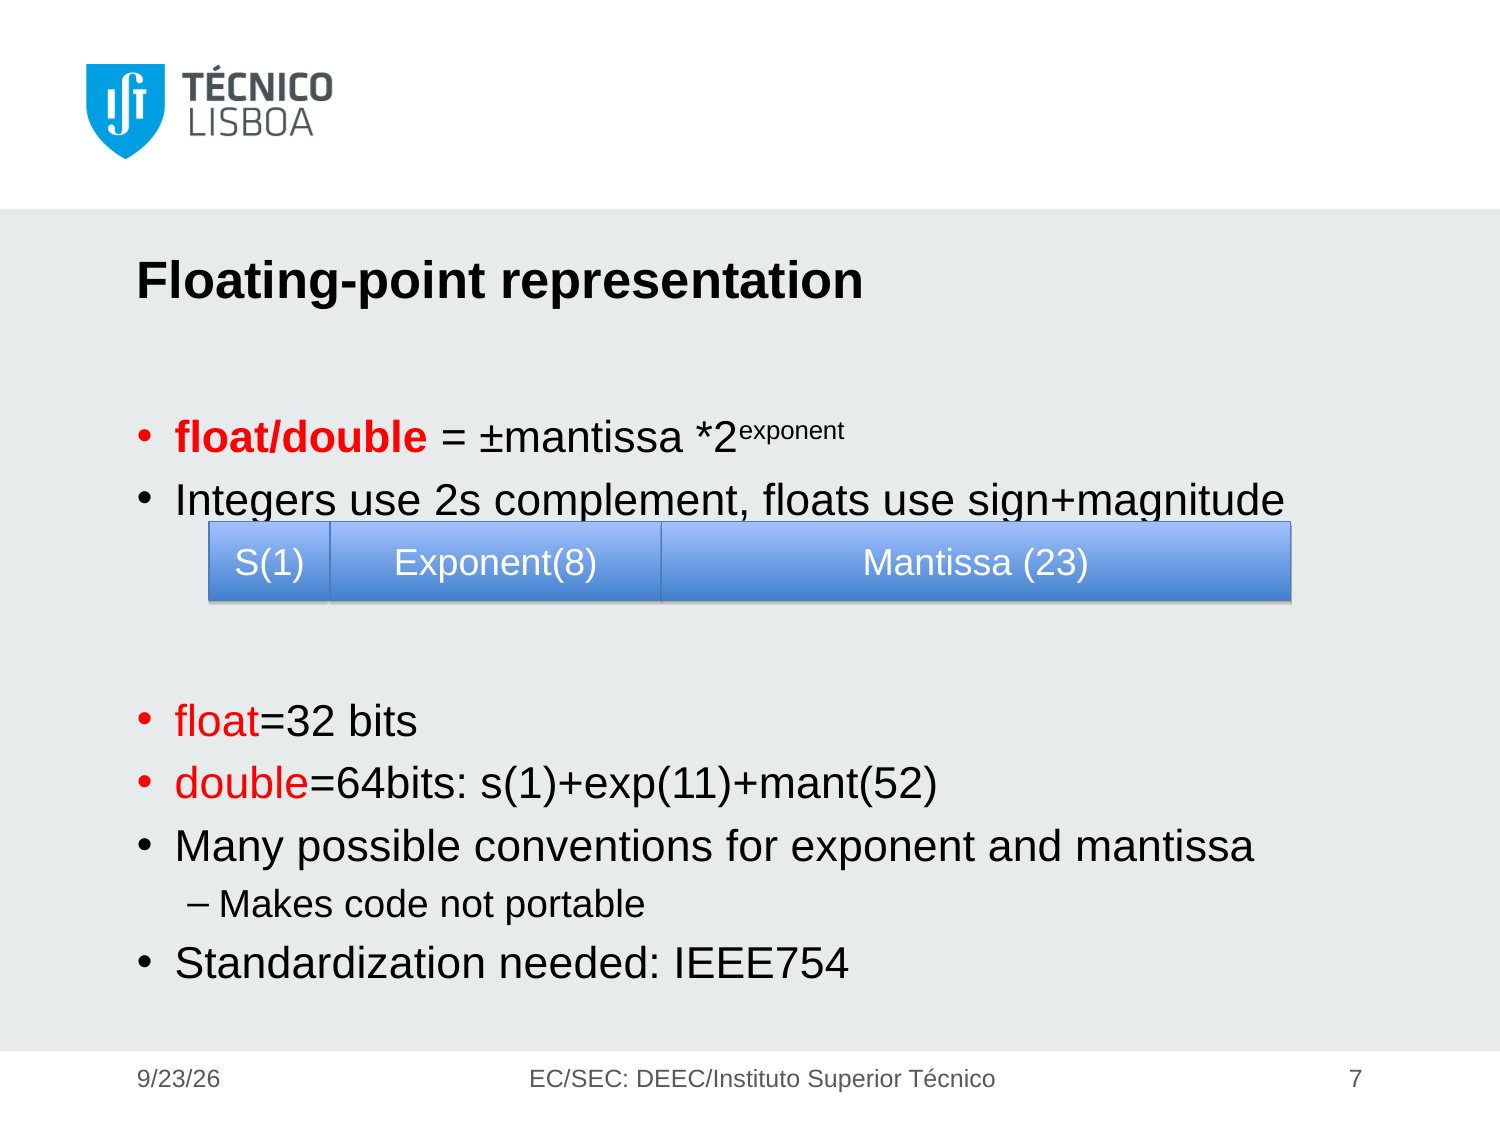

# Floating-point representation
float/double = ±mantissa *2exponent
Integers use 2s complement, floats use sign+magnitude
float=32 bits
double=64bits: s(1)+exp(11)+mant(52)
Many possible conventions for exponent and mantissa
Makes code not portable
Standardization needed: IEEE754
S(1)
Exponent(8)
Mantissa (23)
EC/SEC: DEEC/Instituto Superior Técnico